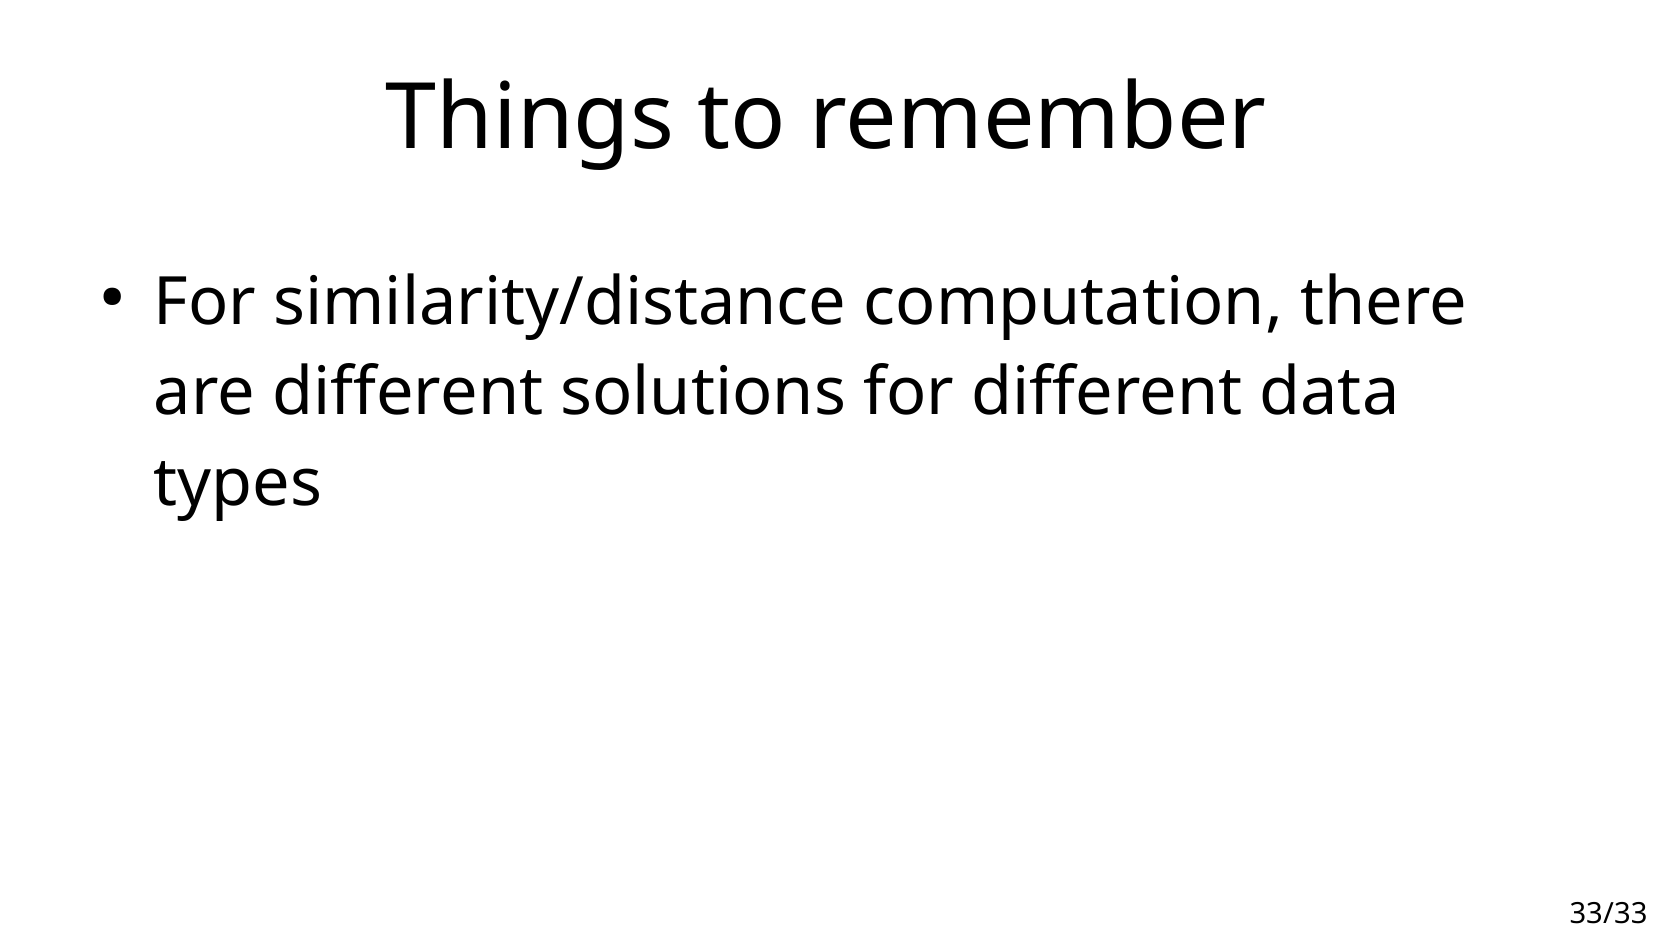

# Things to remember
For similarity/distance computation, there are different solutions for different data types
33